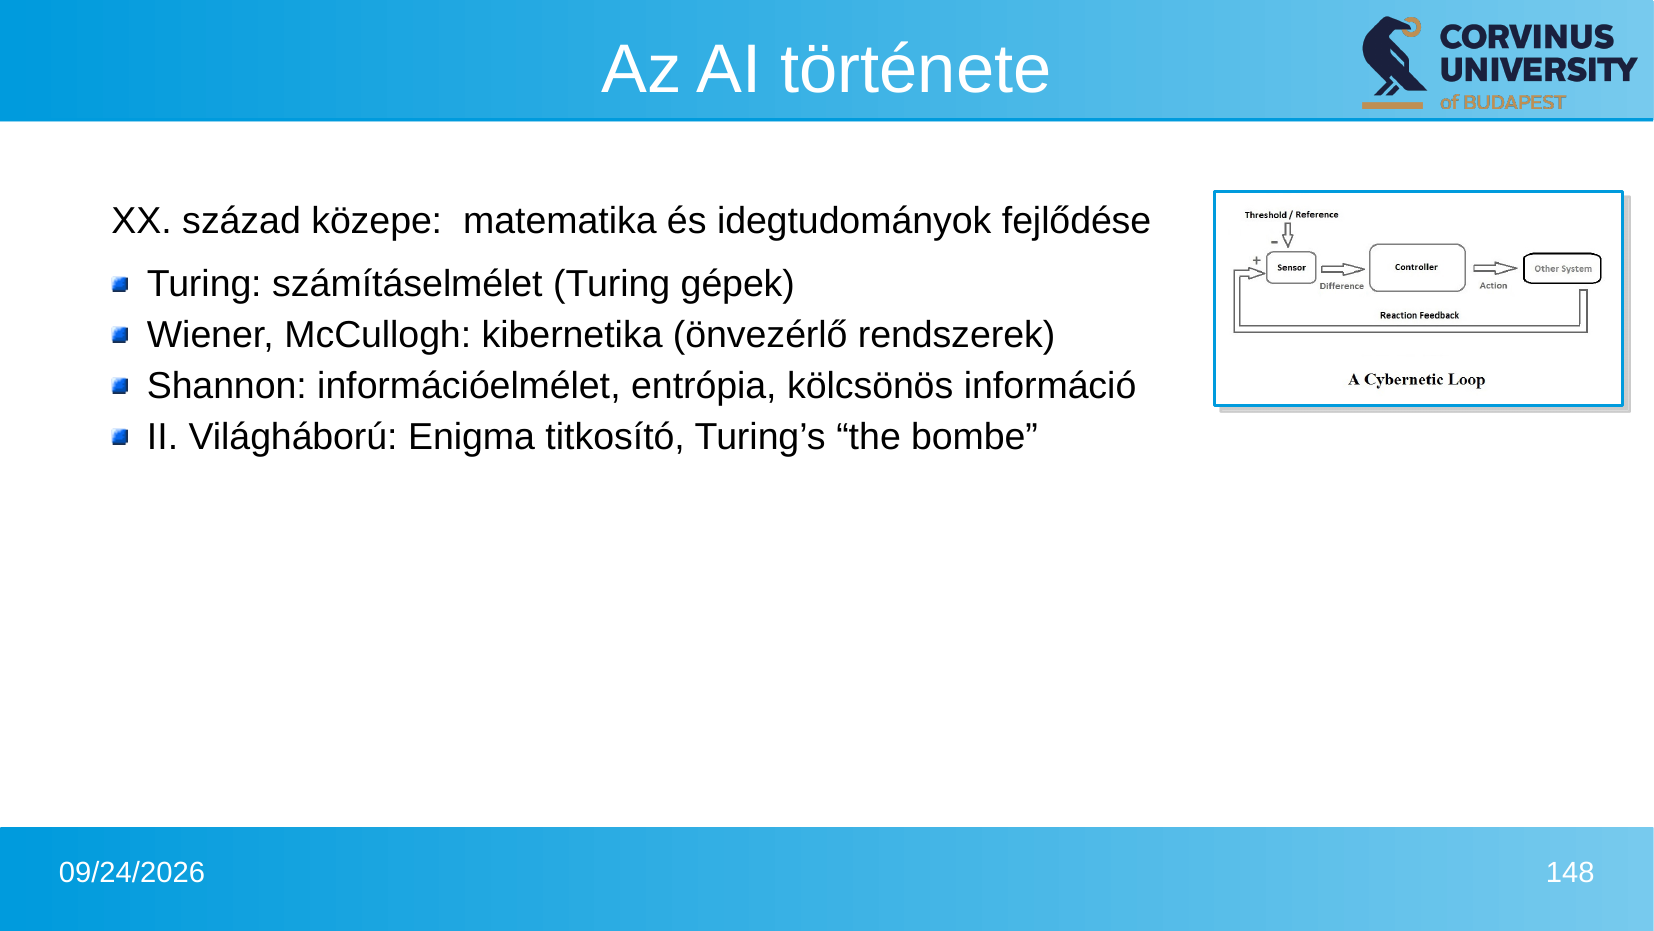

# Az AI története
XX. század közepe: matematika és idegtudományok fejlődése
Turing: számításelmélet (Turing gépek)
Wiener, McCullogh: kibernetika (önvezérlő rendszerek)
Shannon: információelmélet, entrópia, kölcsönös információ
II. Világháború: Enigma titkosító, Turing’s “the bombe”
148